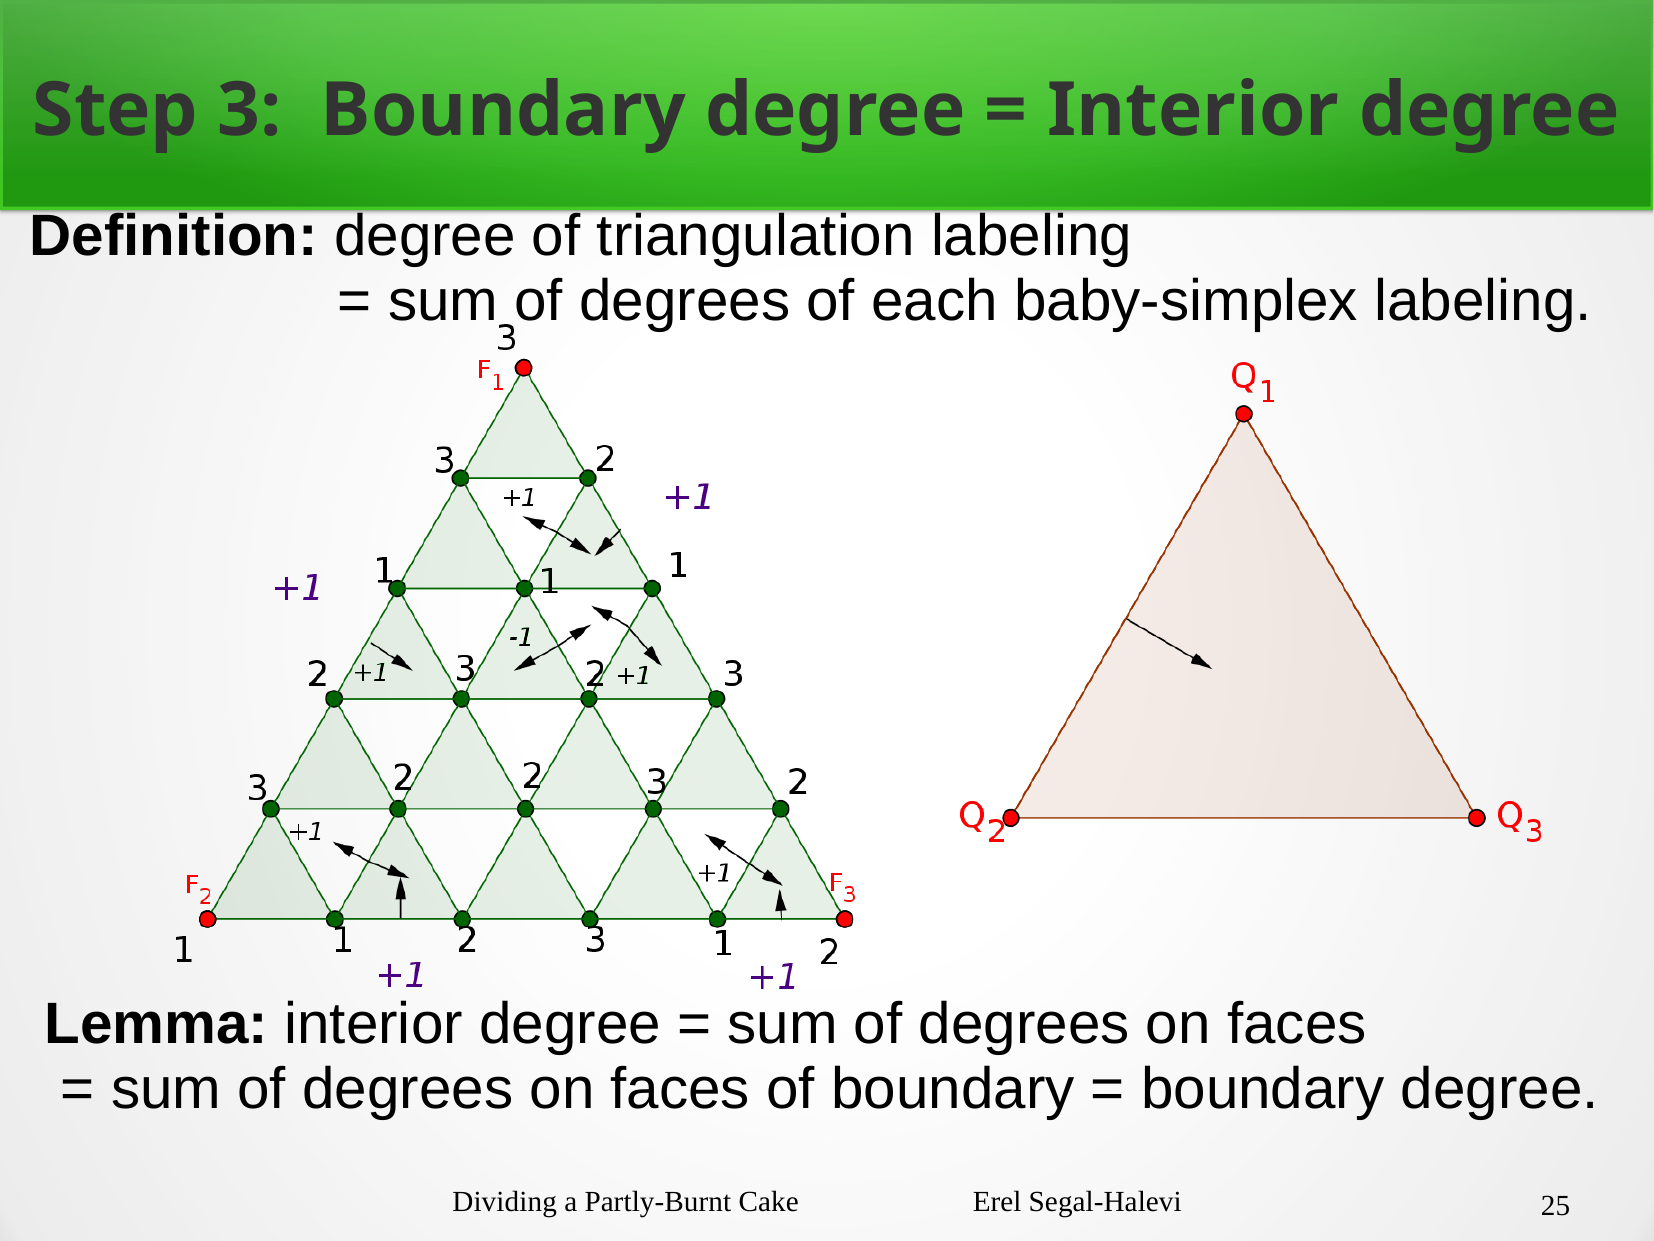

# Step 3: Boundary degree = Interior degree
Definition: degree of triangulation labeling
 = sum of degrees of each baby-simplex labeling.
Lemma: interior degree = sum of degrees on faces
 = sum of degrees on faces of boundary = boundary degree.
Dividing a Partly-Burnt Cake Erel Segal-Halevi
25